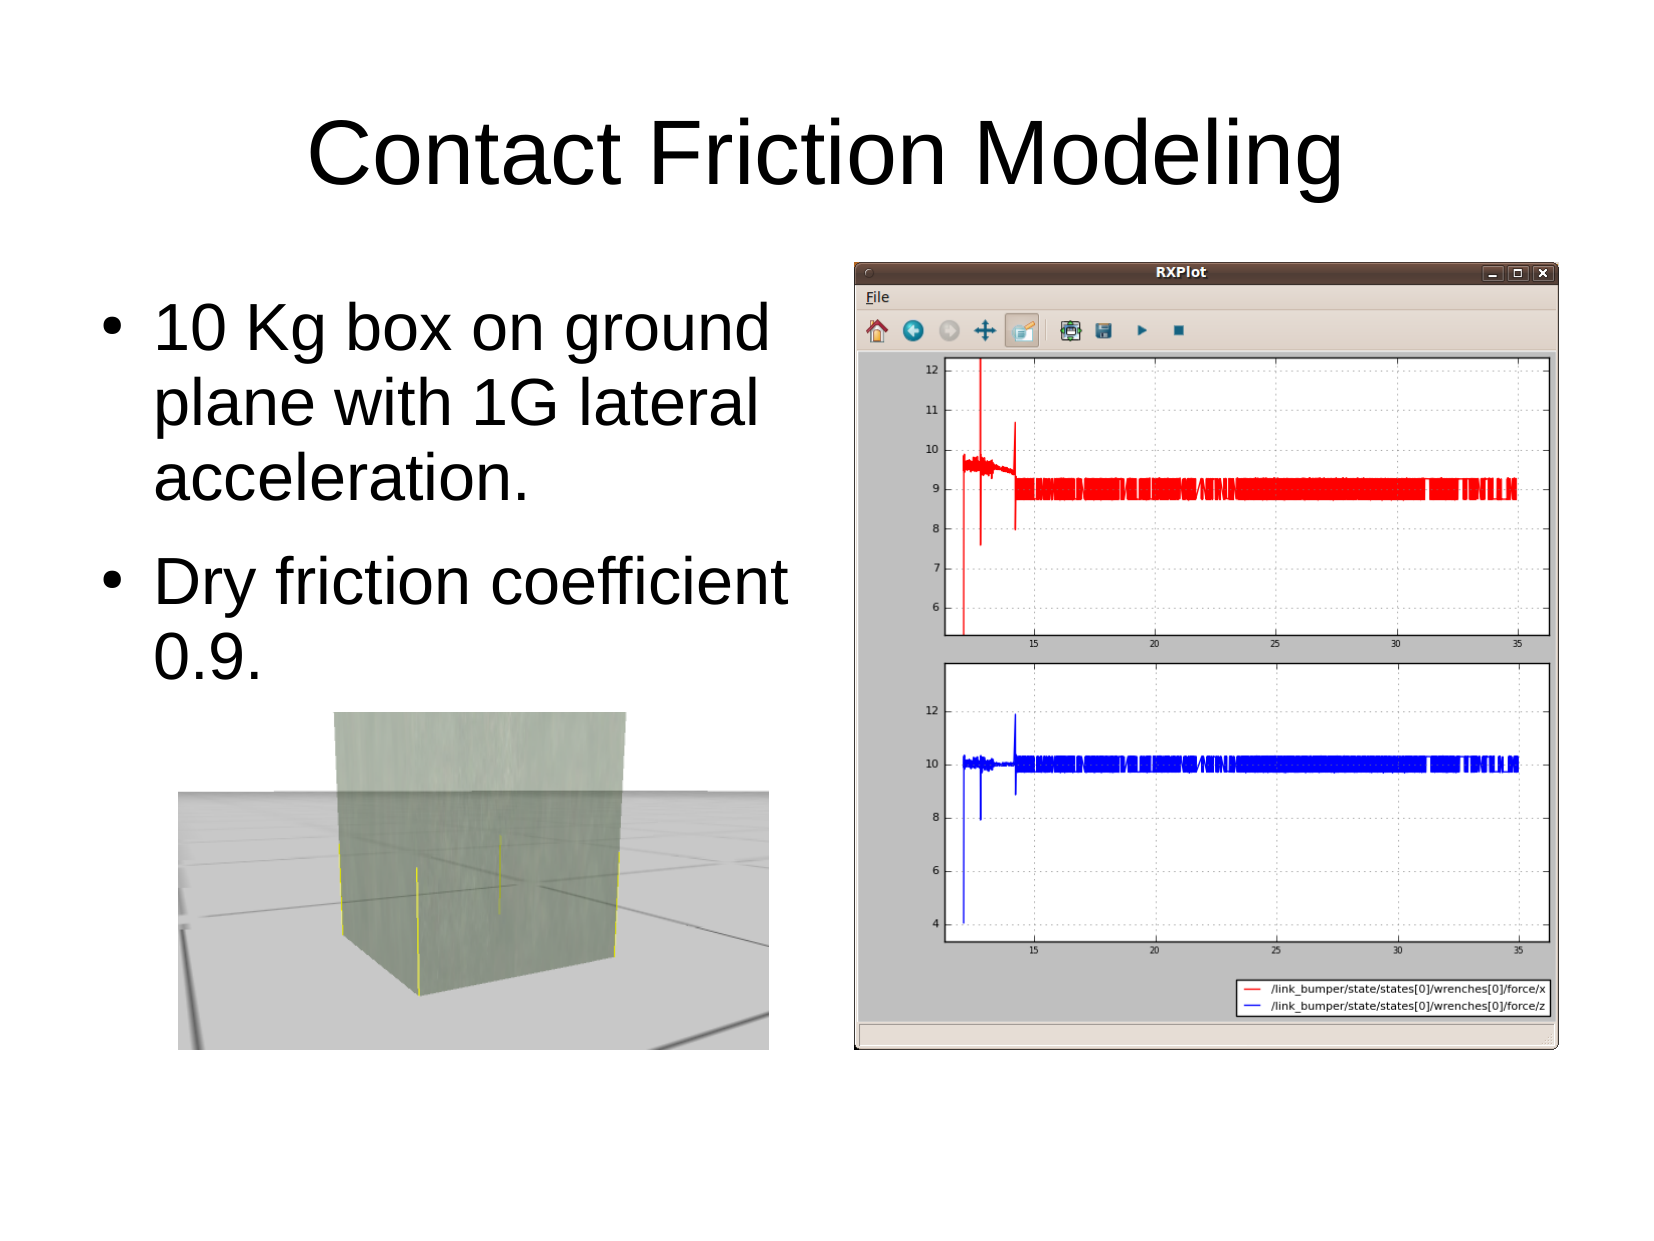

# Contact Friction Modeling
10 Kg box on ground
plane with 1G lateral
acceleration.
Dry friction coefficient
0.9.